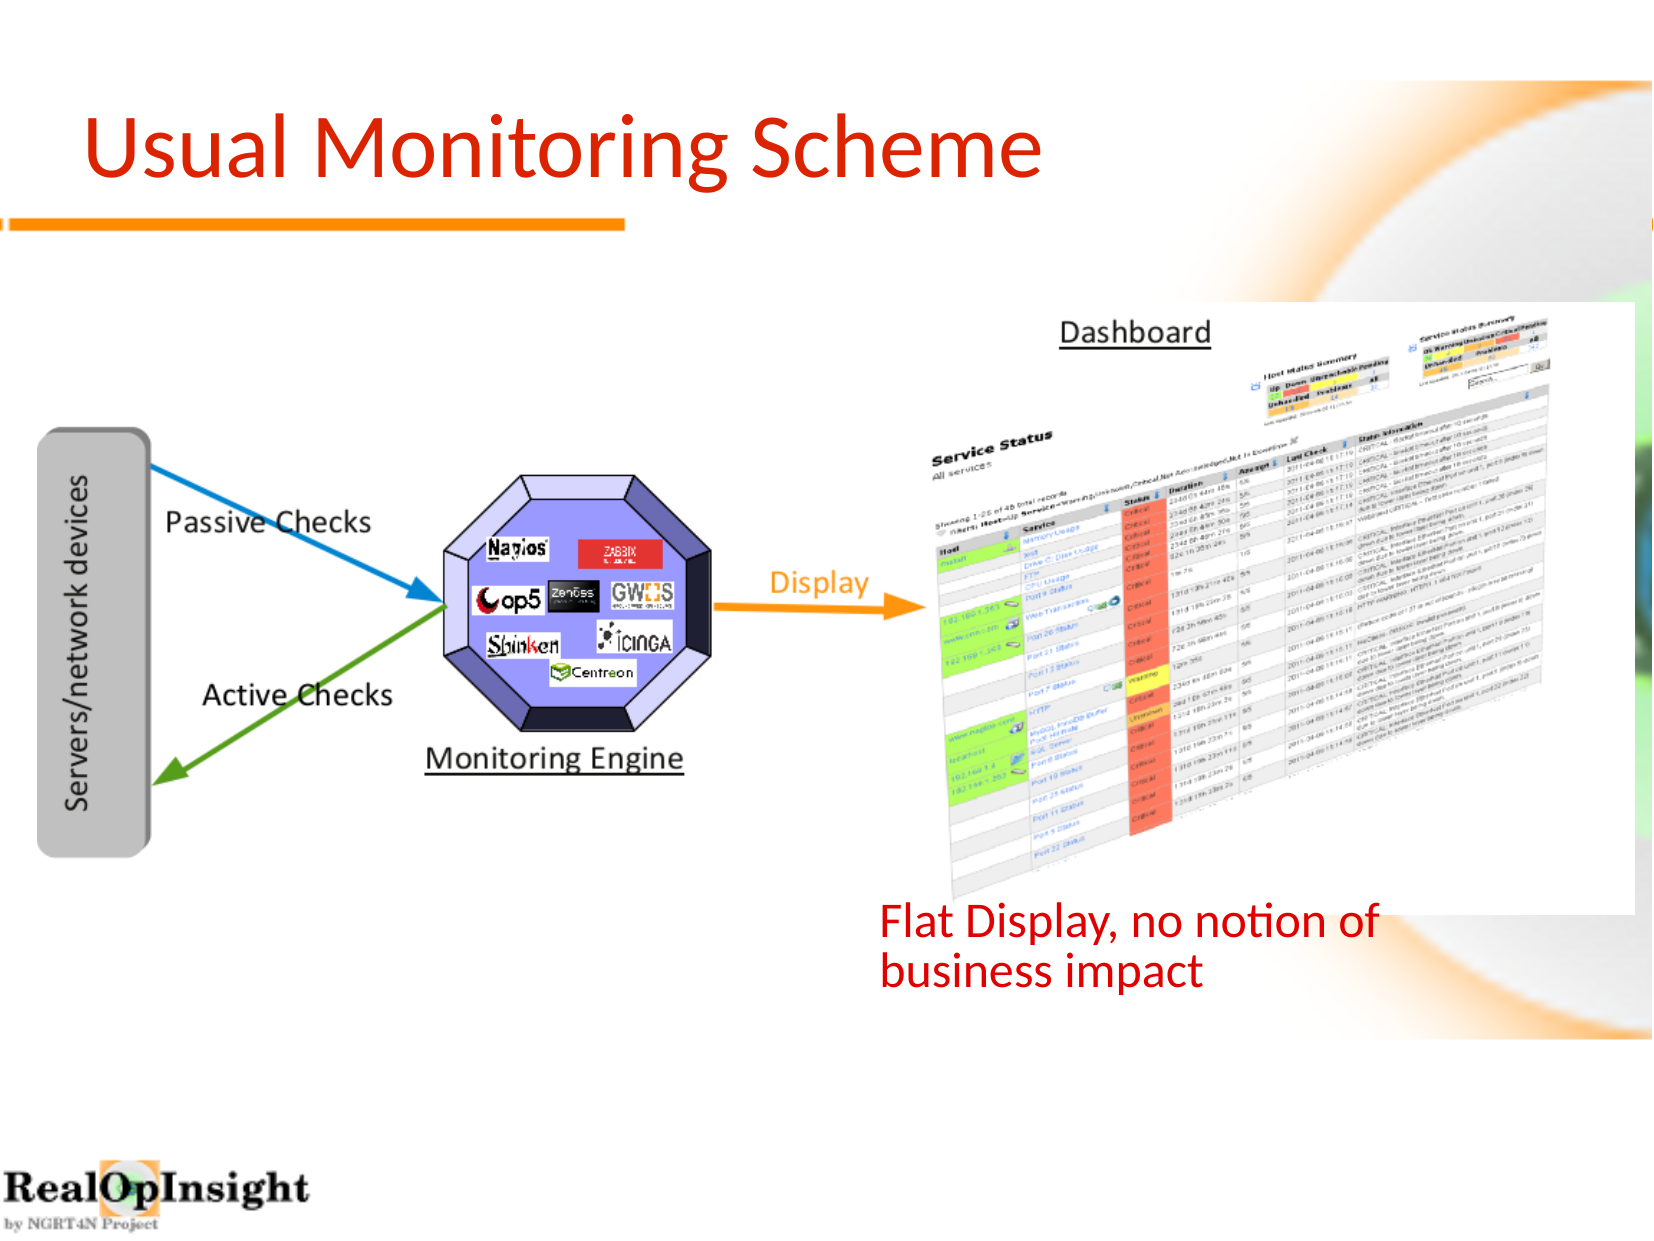

# Usual Monitoring Scheme
Flat Display, no notion of business impact